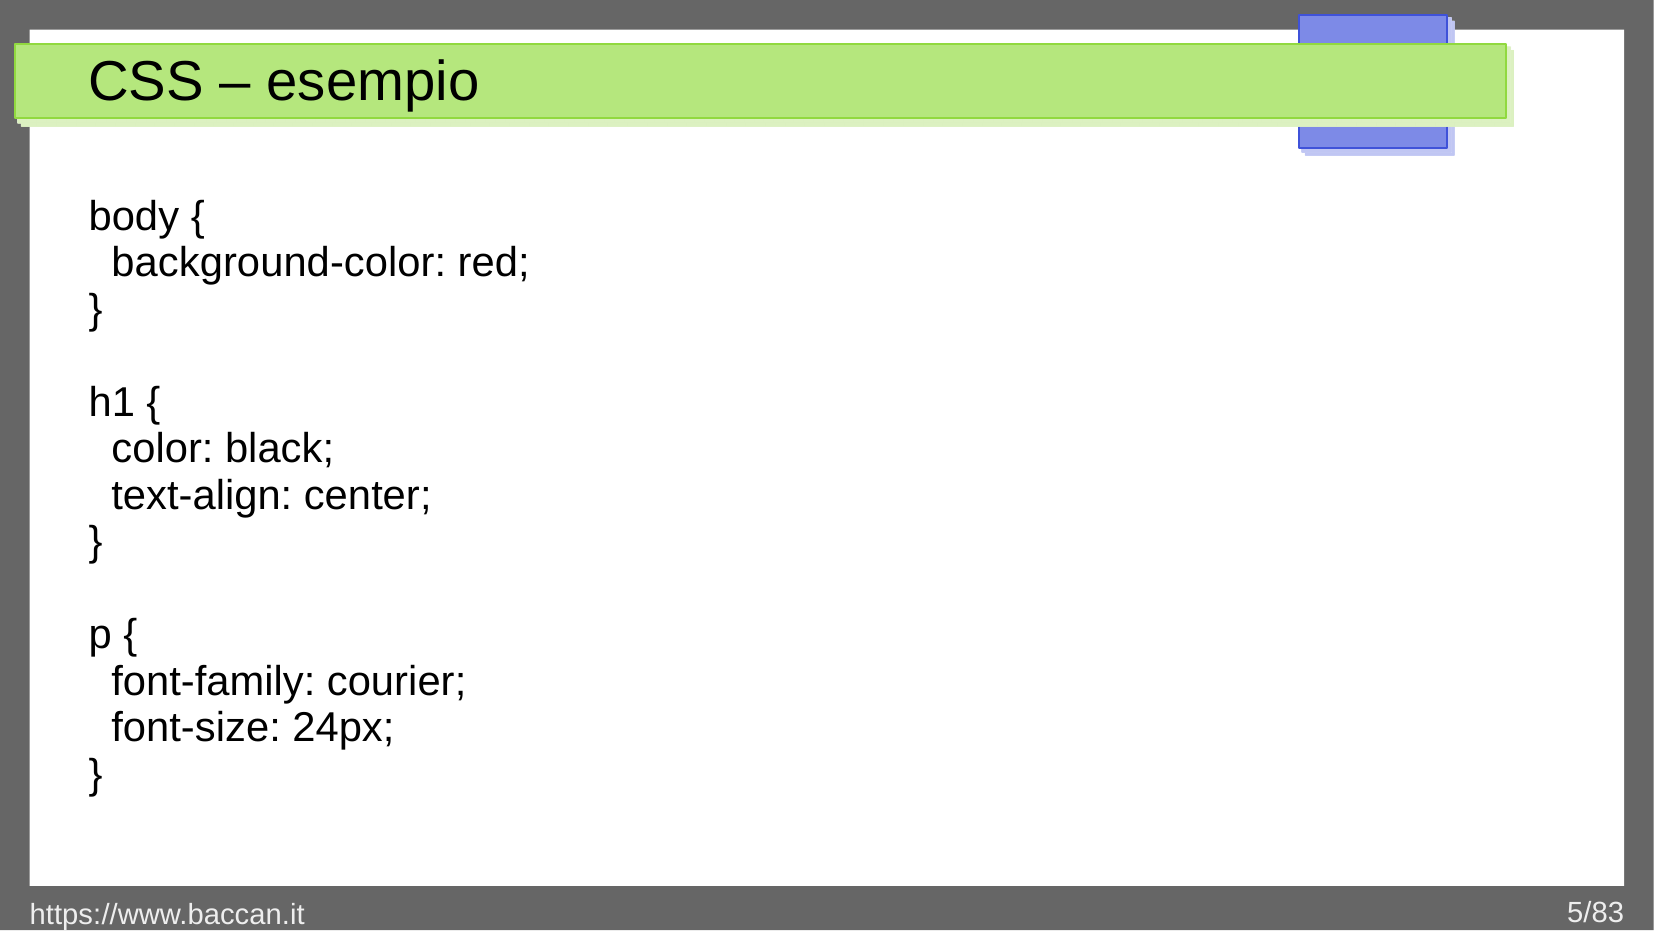

# CSS – esempio
body {
 background-color: red;
}
h1 {
 color: black;
 text-align: center;
}
p {
 font-family: courier;
 font-size: 24px;
}
5
https://www.baccan.it